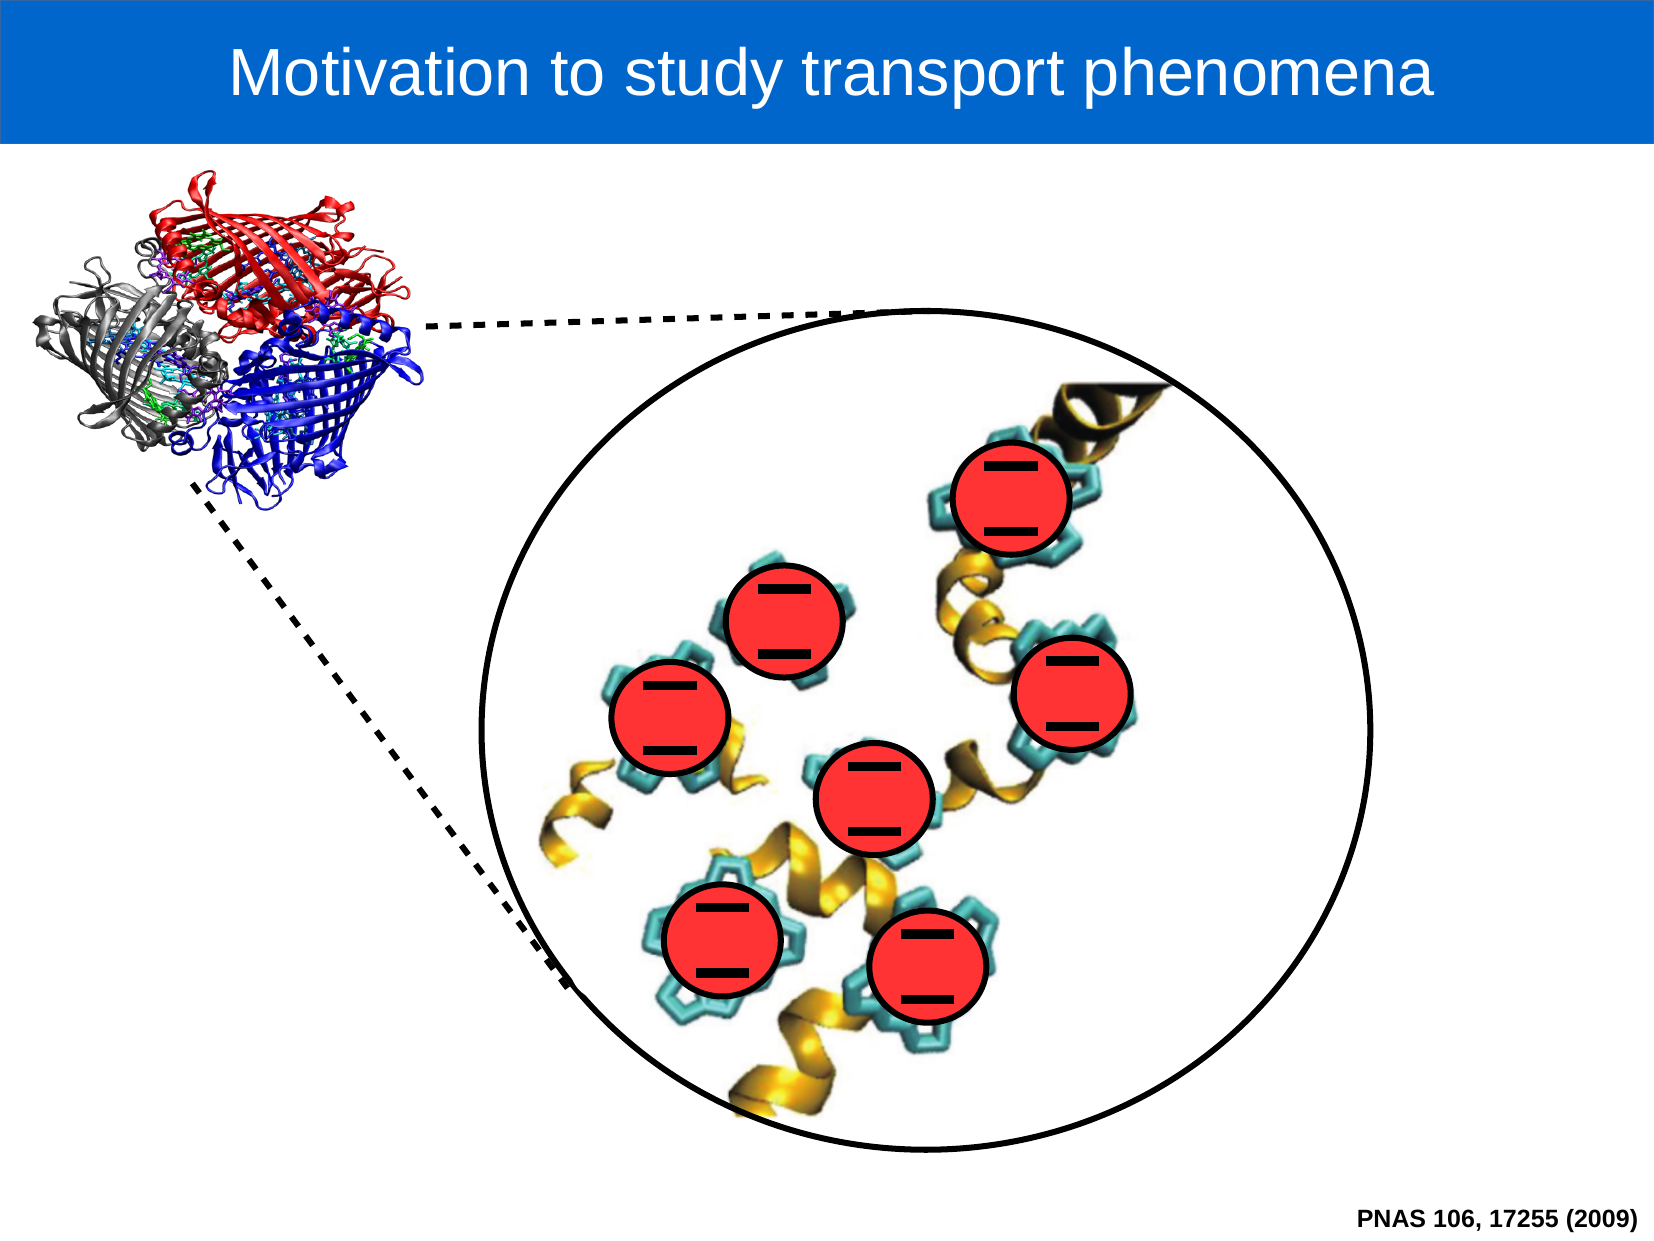

# Motivation to study transport phenomena
PNAS 106, 17255 (2009)